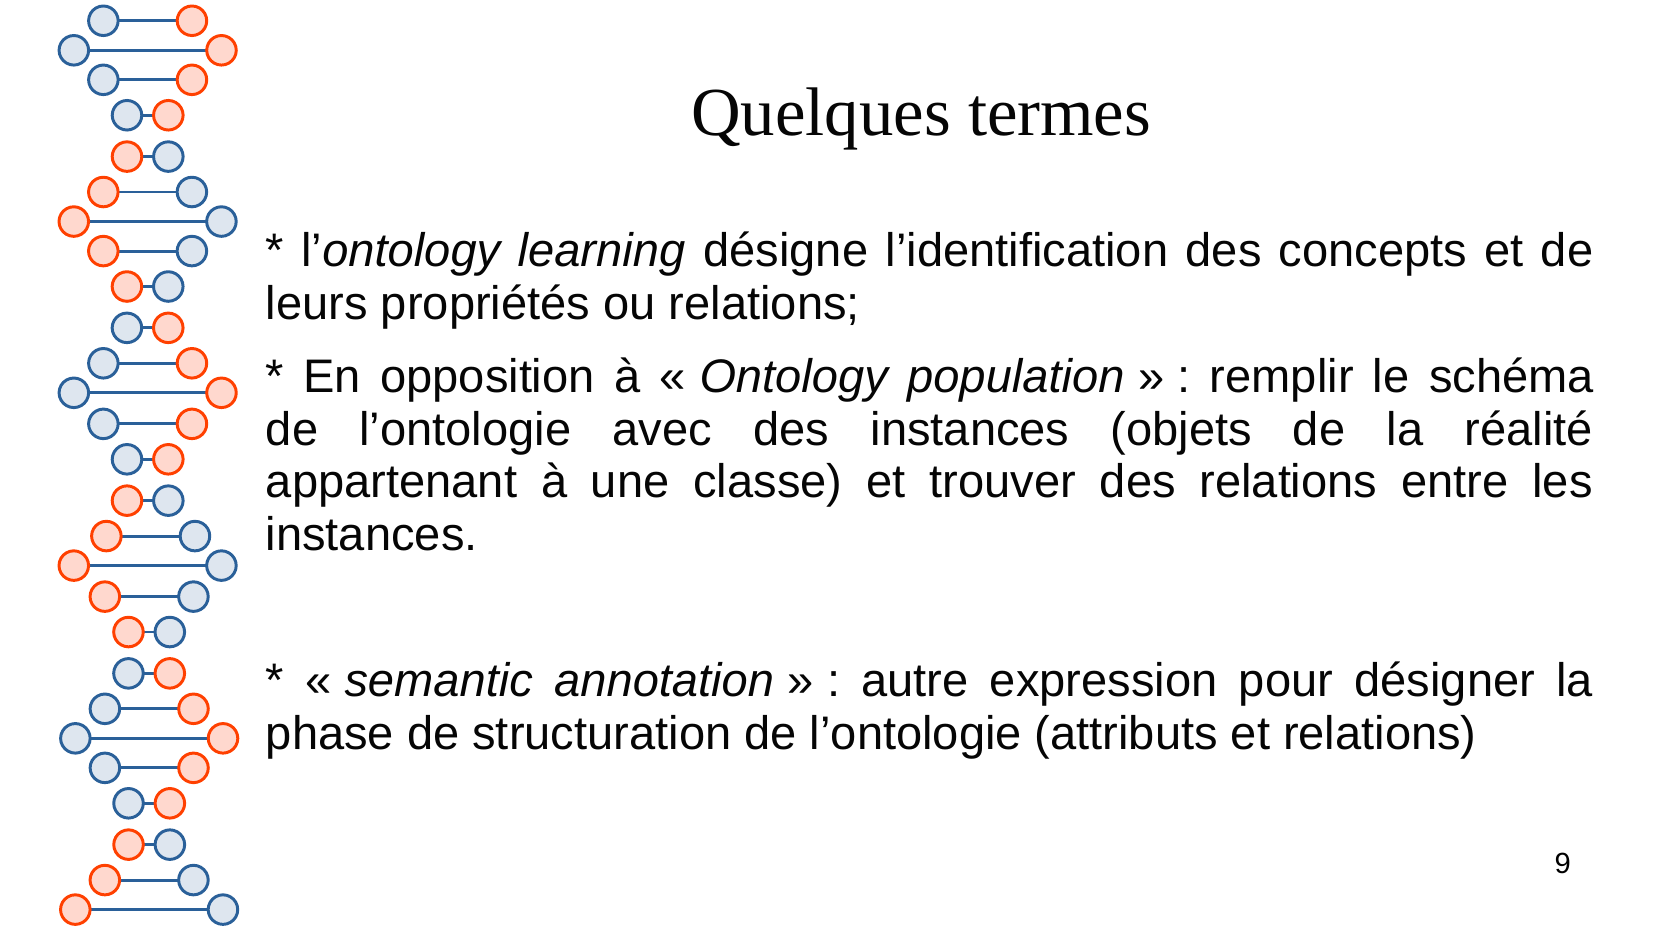

# Quelques termes
* l’ontology learning désigne l’identification des concepts et de leurs propriétés ou relations;
* En opposition à « Ontology population » : remplir le schéma de l’ontologie avec des instances (objets de la réalité appartenant à une classe) et trouver des relations entre les instances.
* « semantic annotation » : autre expression pour désigner la phase de structuration de l’ontologie (attributs et relations)
9